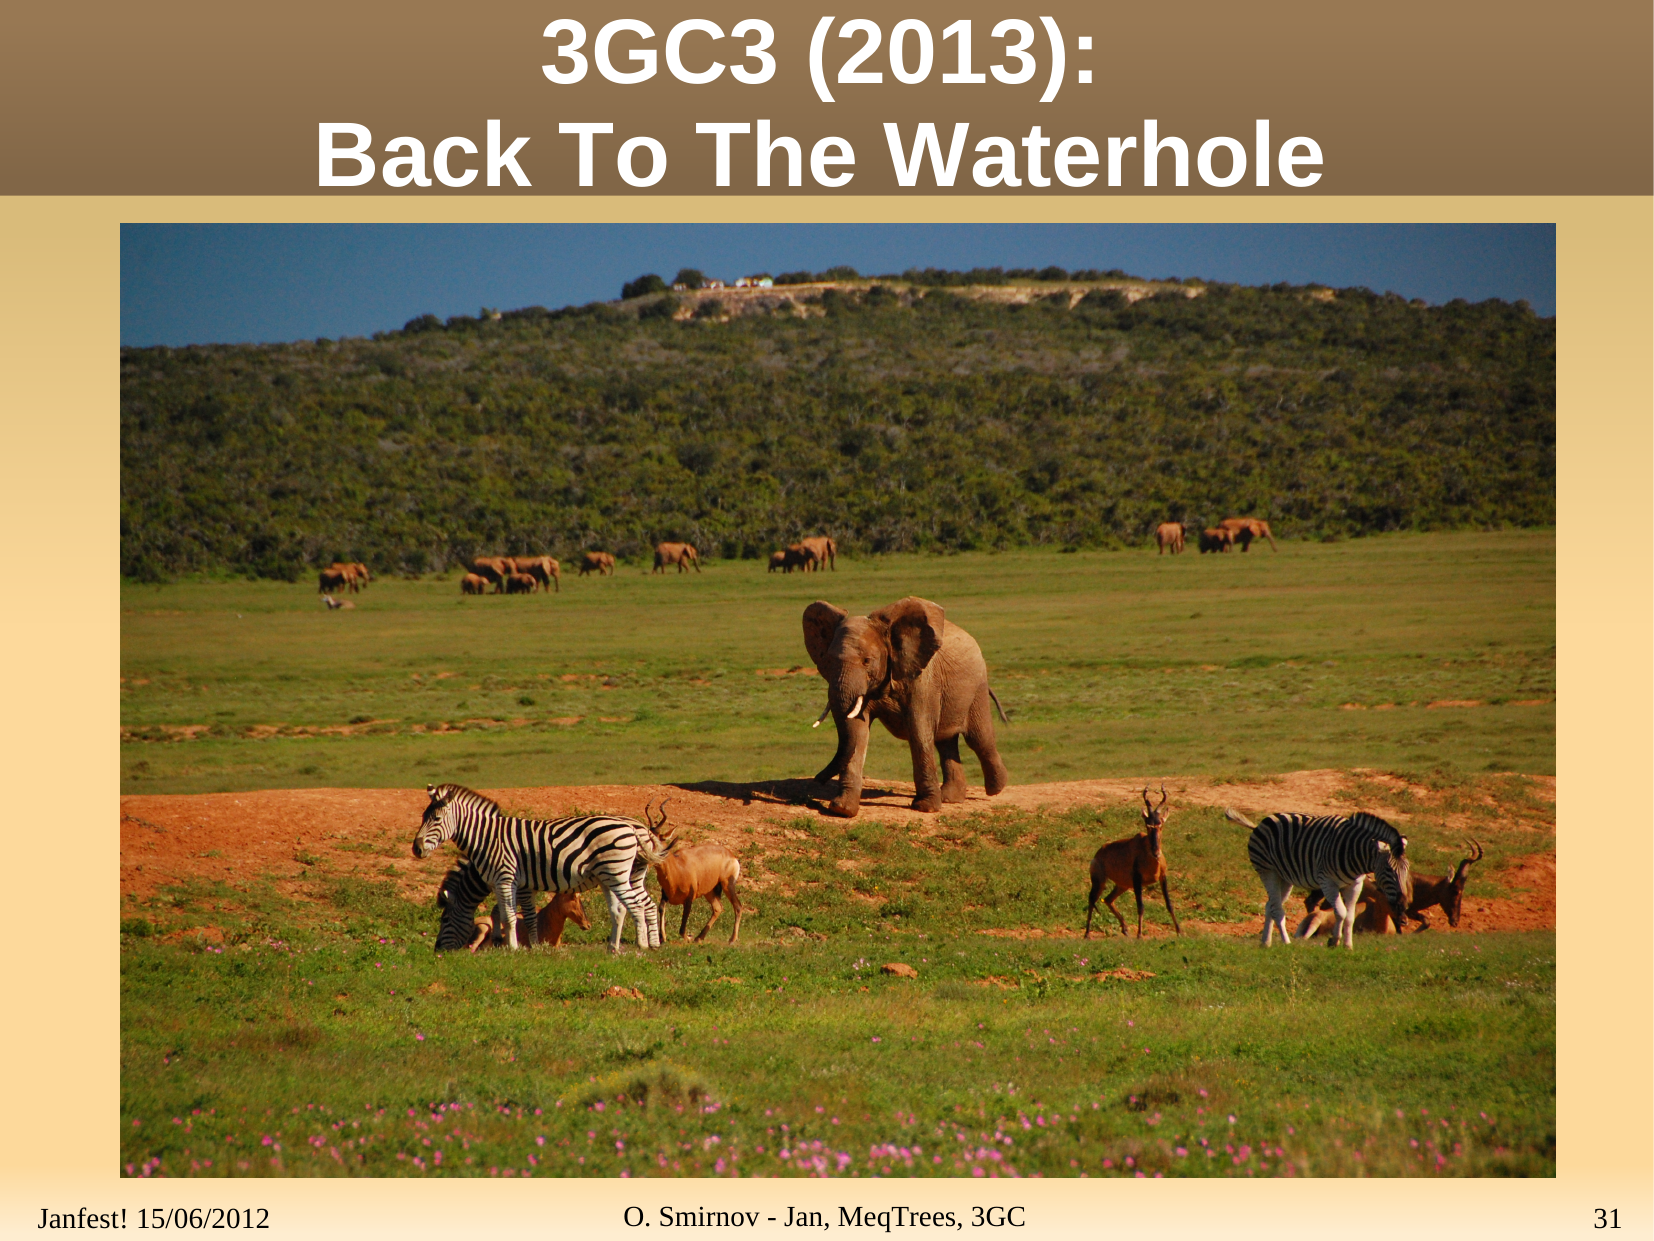

# 3GC3 (2013): Back To The Waterhole
O. Smirnov - Jan, MeqTrees, 3GC
Janfest! 15/06/2012
31